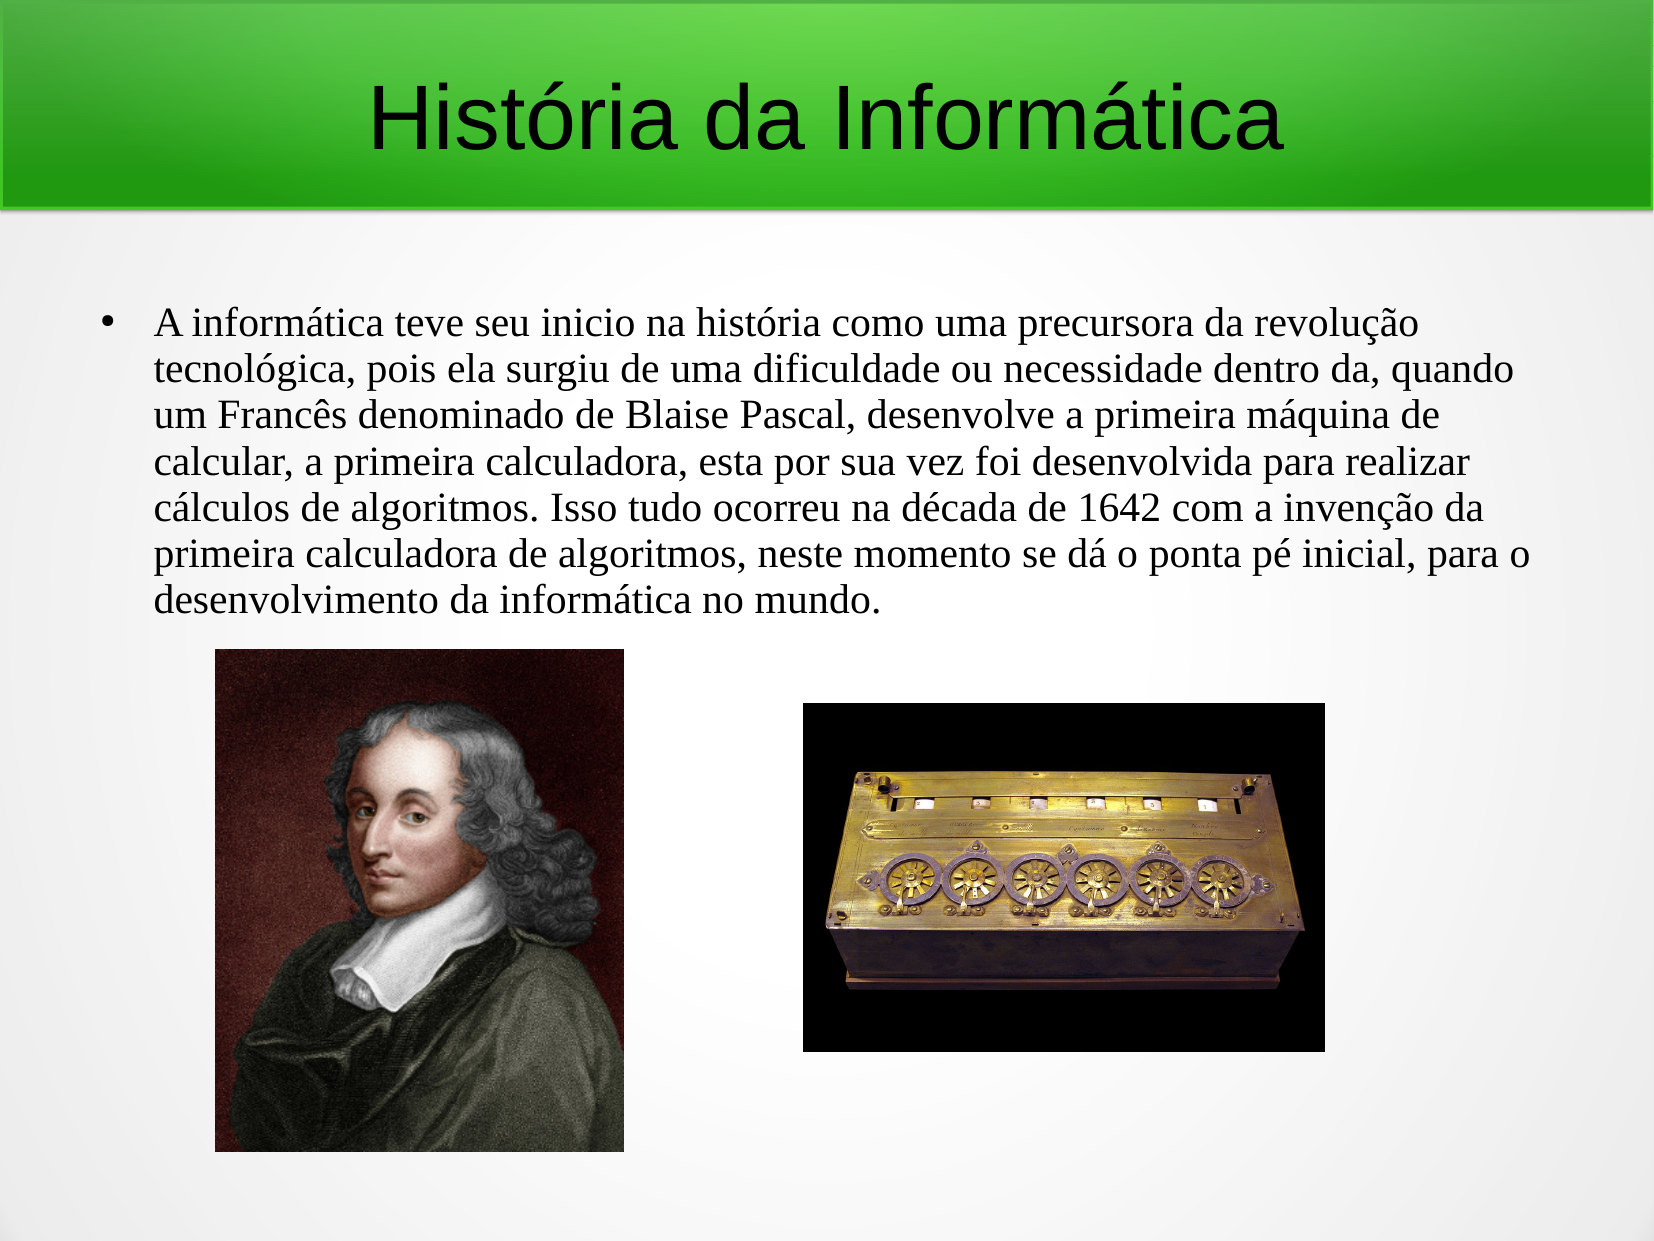

# História da Informática
A informática teve seu inicio na história como uma precursora da revolução tecnológica, pois ela surgiu de uma dificuldade ou necessidade dentro da, quando um Francês denominado de Blaise Pascal, desenvolve a primeira máquina de calcular, a primeira calculadora, esta por sua vez foi desenvolvida para realizar cálculos de algoritmos. Isso tudo ocorreu na década de 1642 com a invenção da primeira calculadora de algoritmos, neste momento se dá o ponta pé inicial, para o desenvolvimento da informática no mundo.